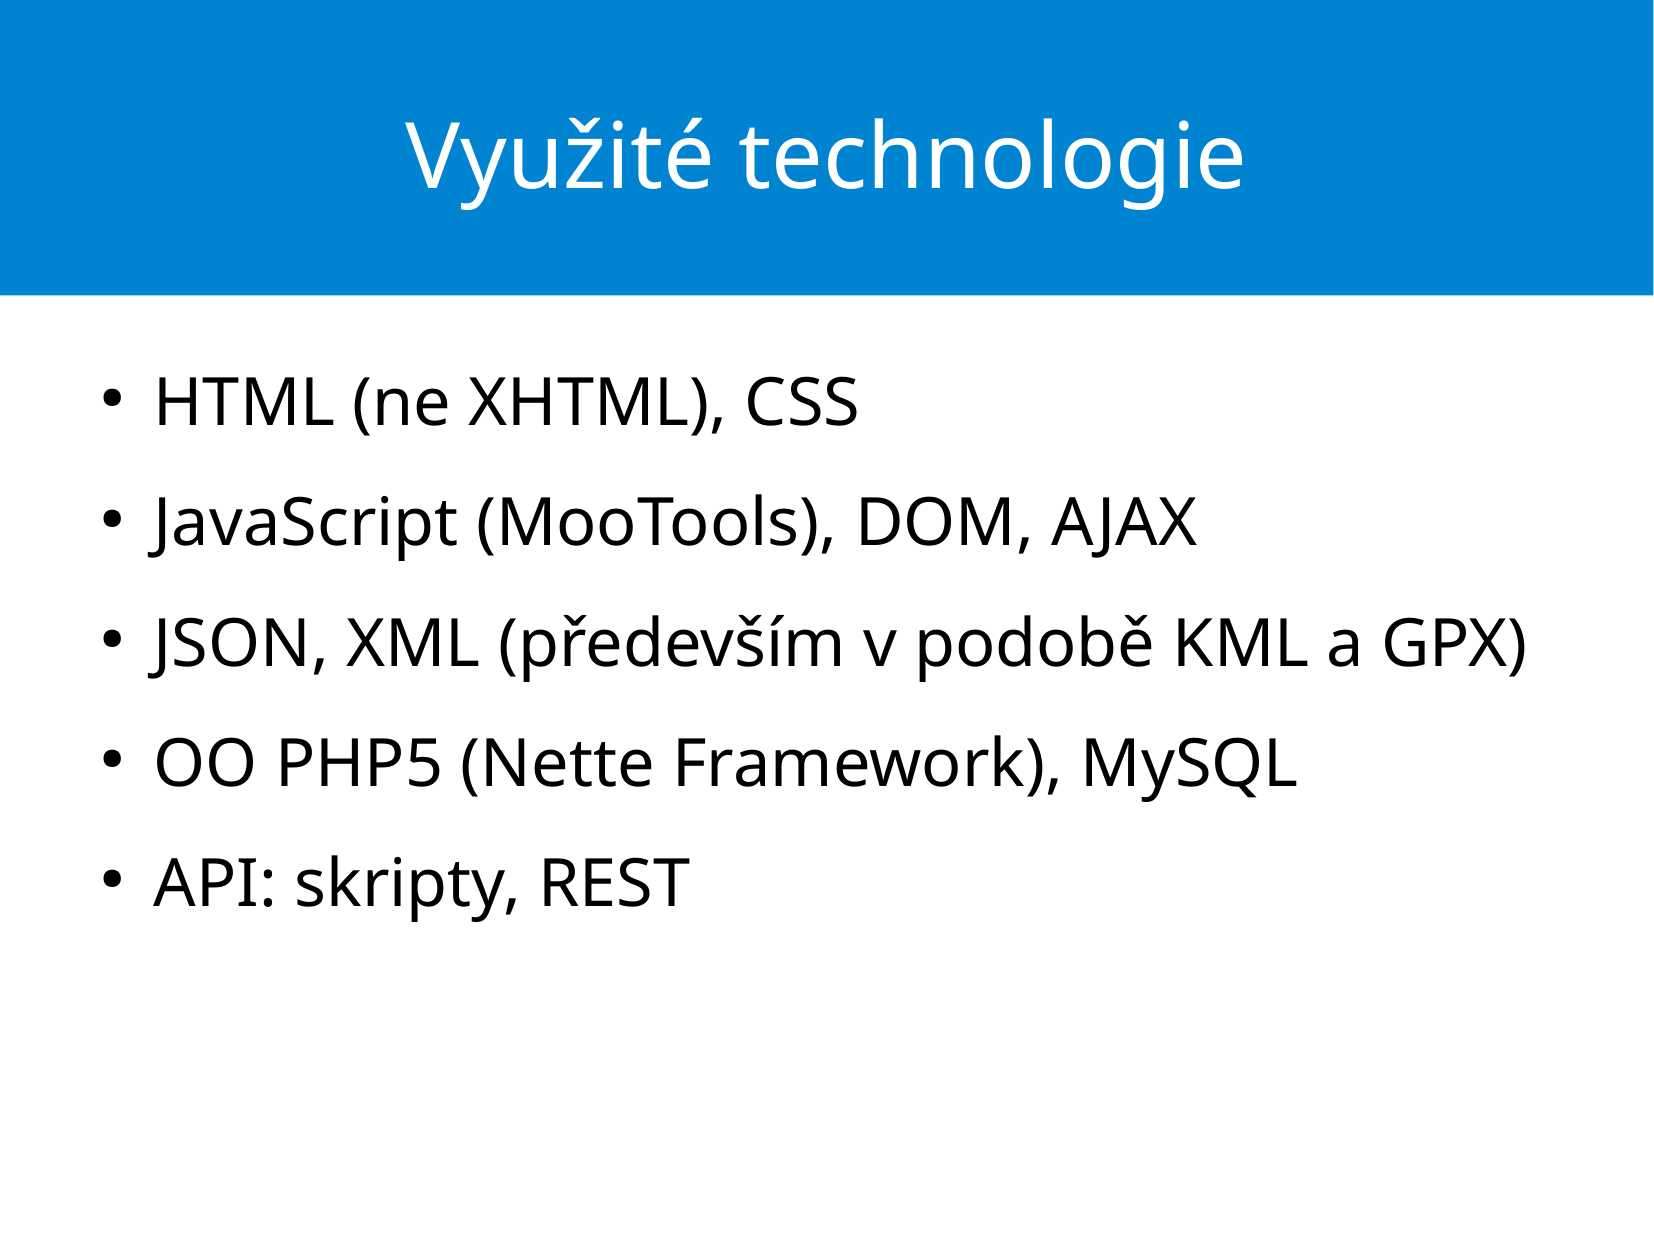

# Využité technologie
HTML (ne XHTML), CSS
JavaScript (MooTools), DOM, AJAX
JSON, XML (především v podobě KML a GPX)
OO PHP5 (Nette Framework), MySQL
API: skripty, REST